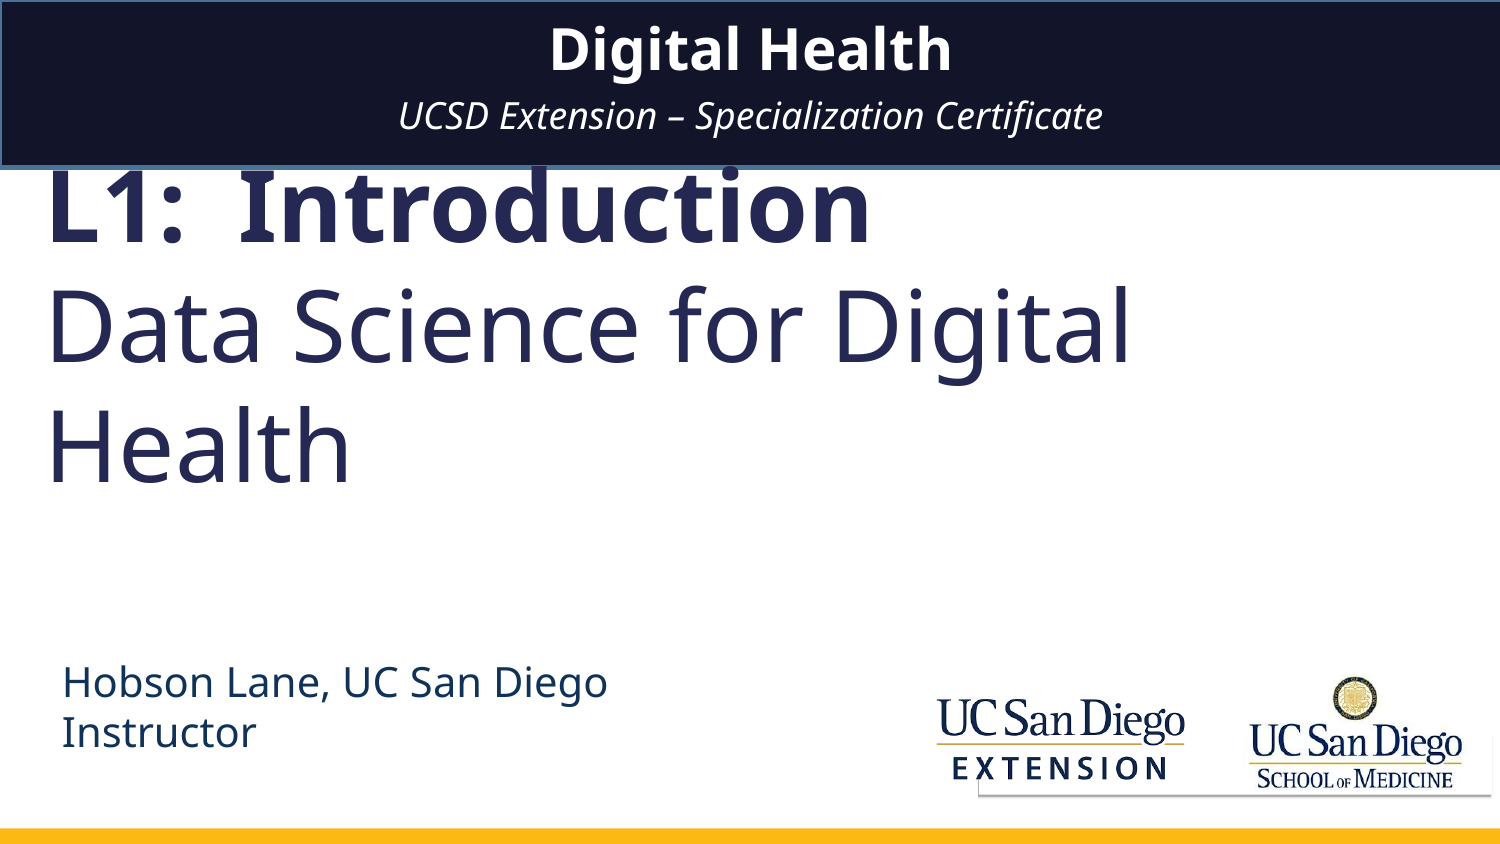

Digital Health
UCSD Extension – Specialization Certificate
L1: Introduction
Data Science for Digital Health
Hobson Lane, UC San Diego
Instructor